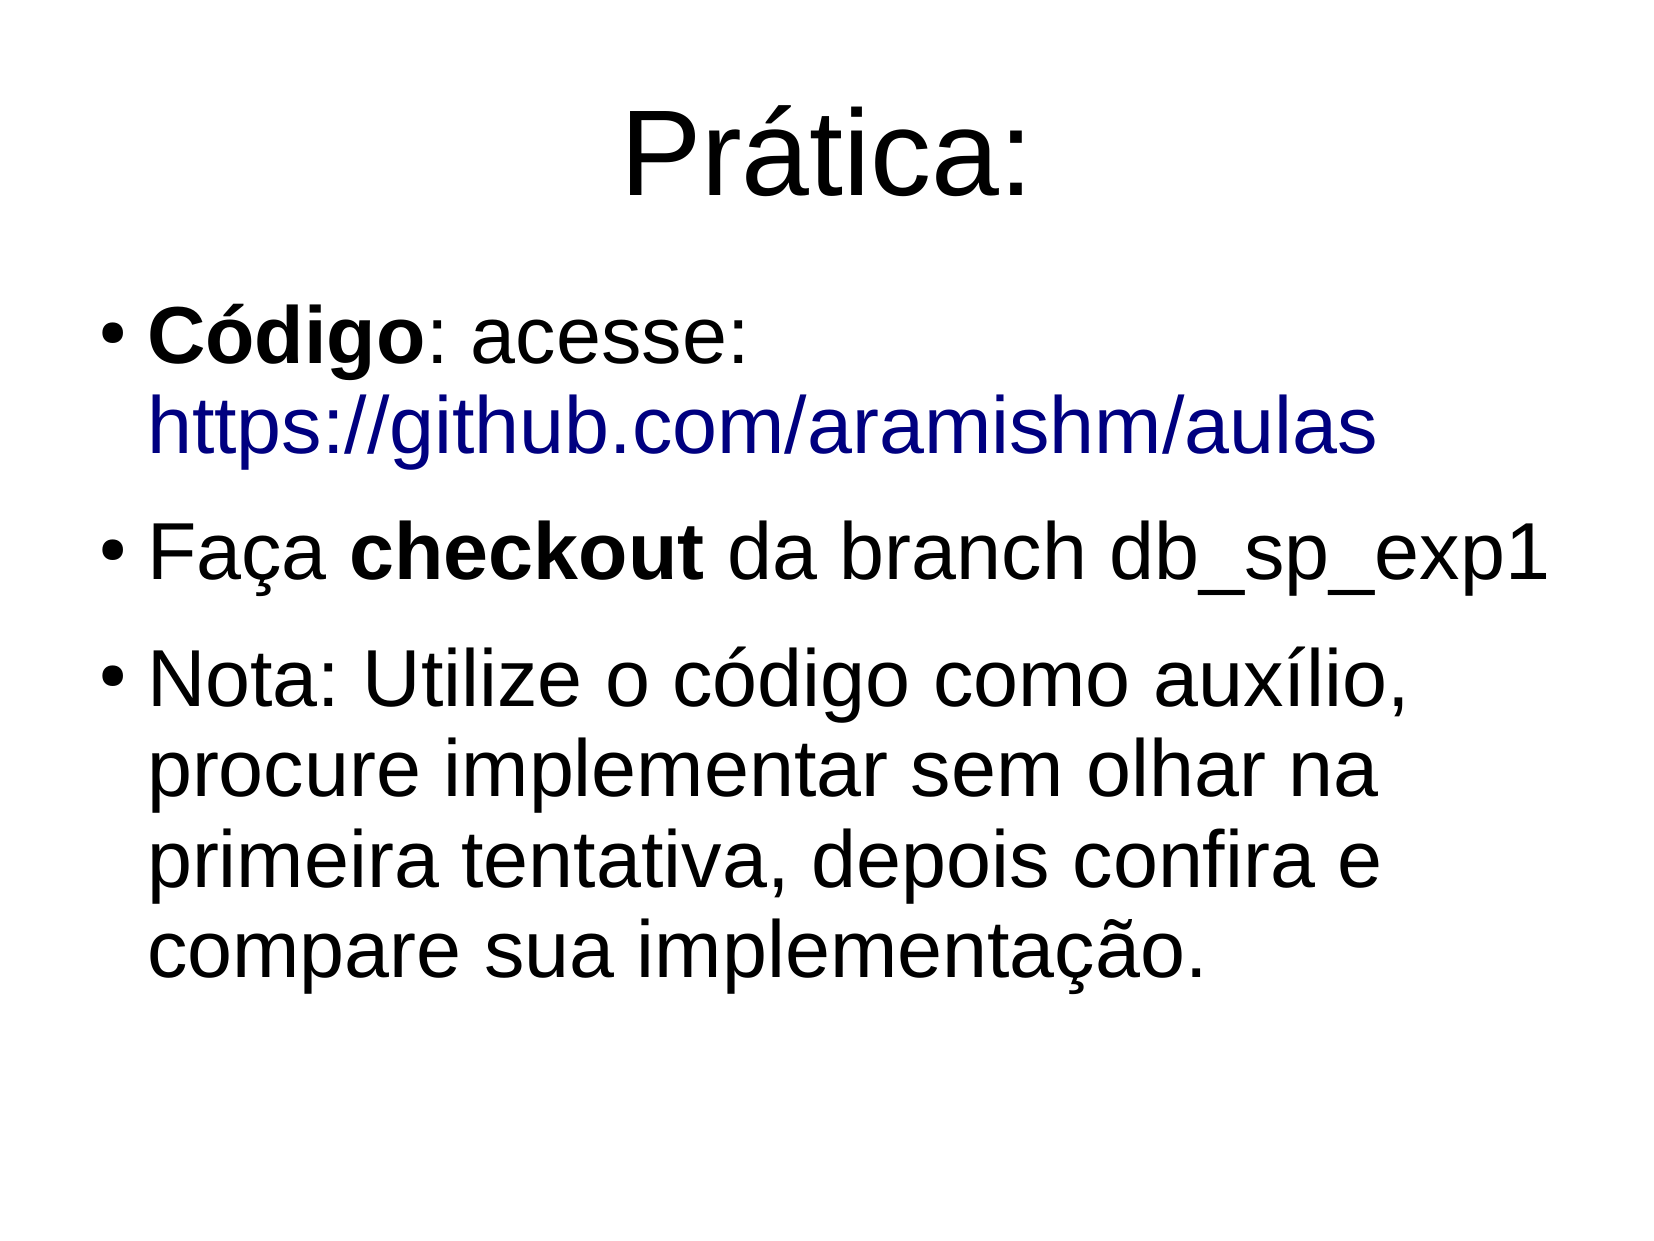

# Prática:
Código: acesse: https://github.com/aramishm/aulas
Faça checkout da branch db_sp_exp1
Nota: Utilize o código como auxílio, procure implementar sem olhar na primeira tentativa, depois confira e compare sua implementação.